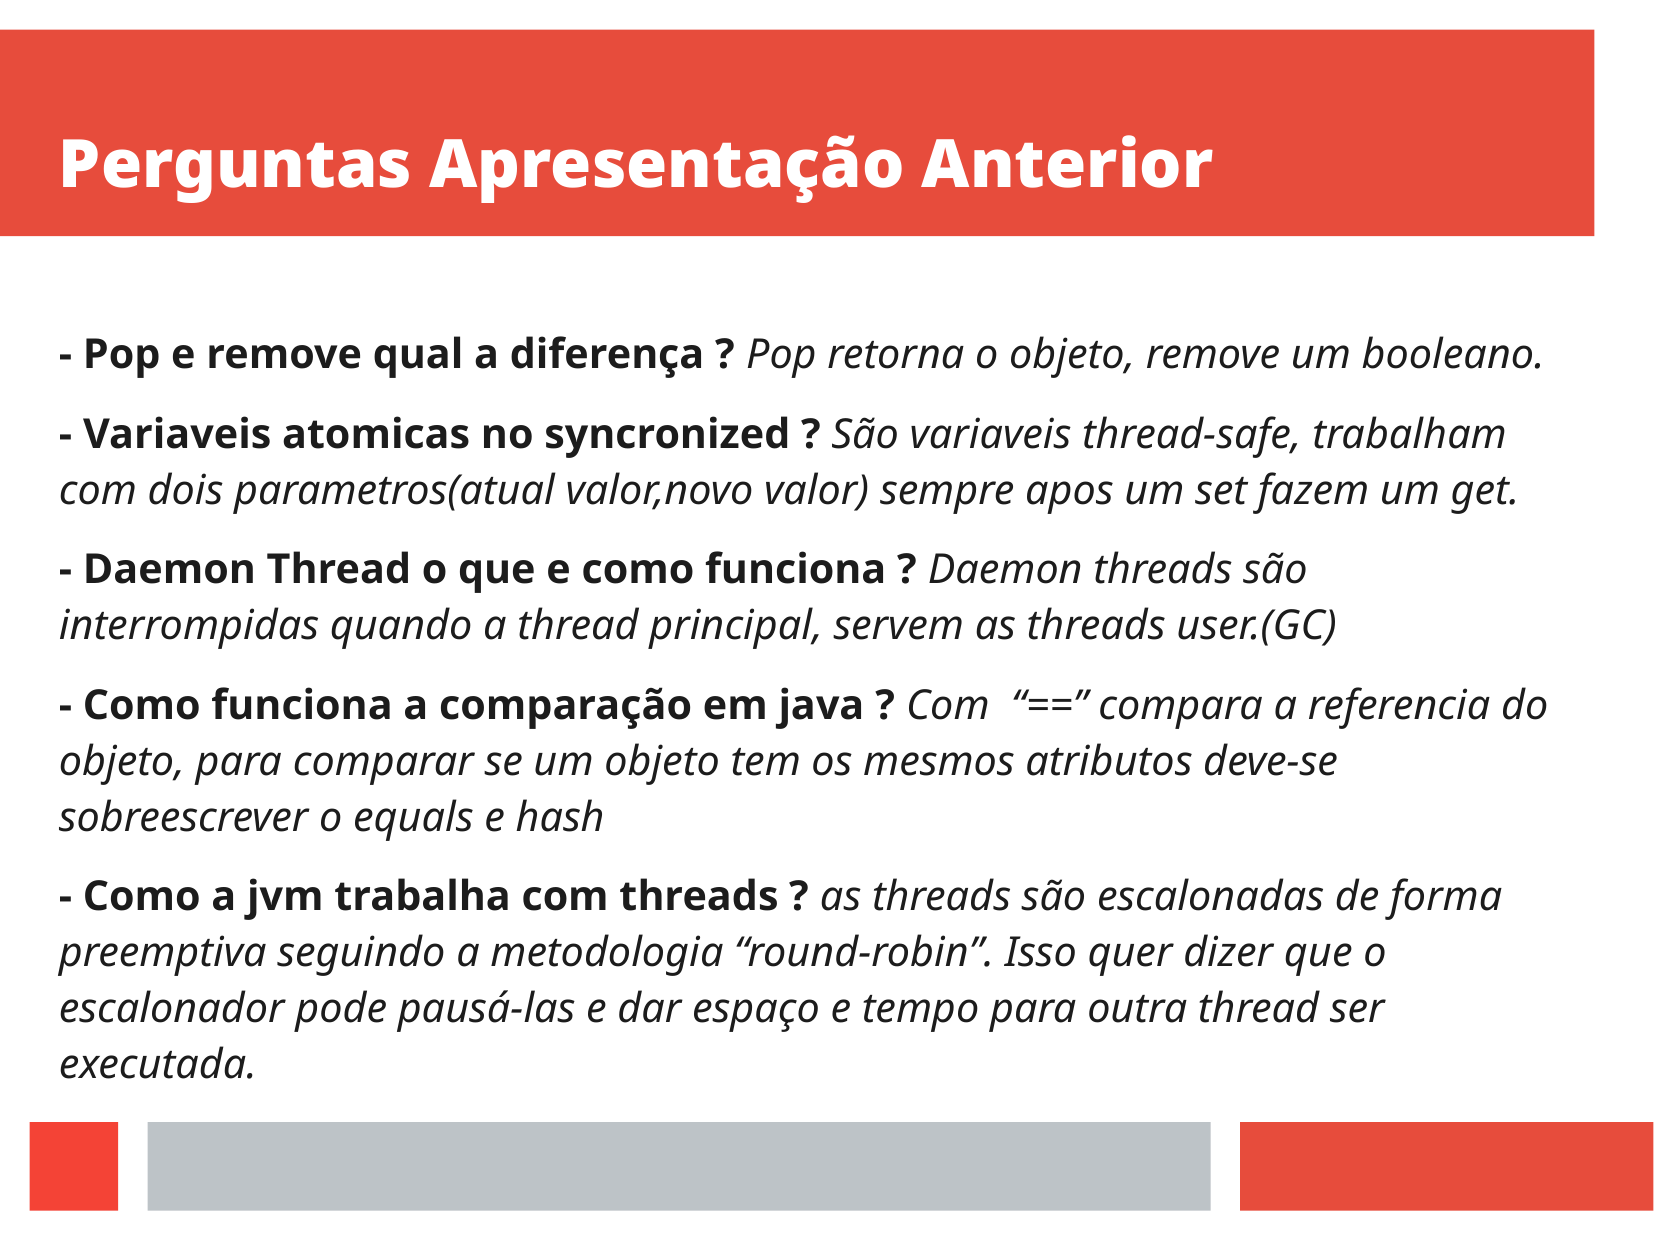

# Perguntas Apresentação Anterior
- Pop e remove qual a diferença ? Pop retorna o objeto, remove um booleano.
- Variaveis atomicas no syncronized ? São variaveis thread-safe, trabalham com dois parametros(atual valor,novo valor) sempre apos um set fazem um get.
- Daemon Thread o que e como funciona ? Daemon threads são interrompidas quando a thread principal, servem as threads user.(GC)
- Como funciona a comparação em java ? Com “==” compara a referencia do objeto, para comparar se um objeto tem os mesmos atributos deve-se sobreescrever o equals e hash
- Como a jvm trabalha com threads ? as threads são escalonadas de forma preemptiva seguindo a metodologia “round-robin”. Isso quer dizer que o escalonador pode pausá-las e dar espaço e tempo para outra thread ser executada.